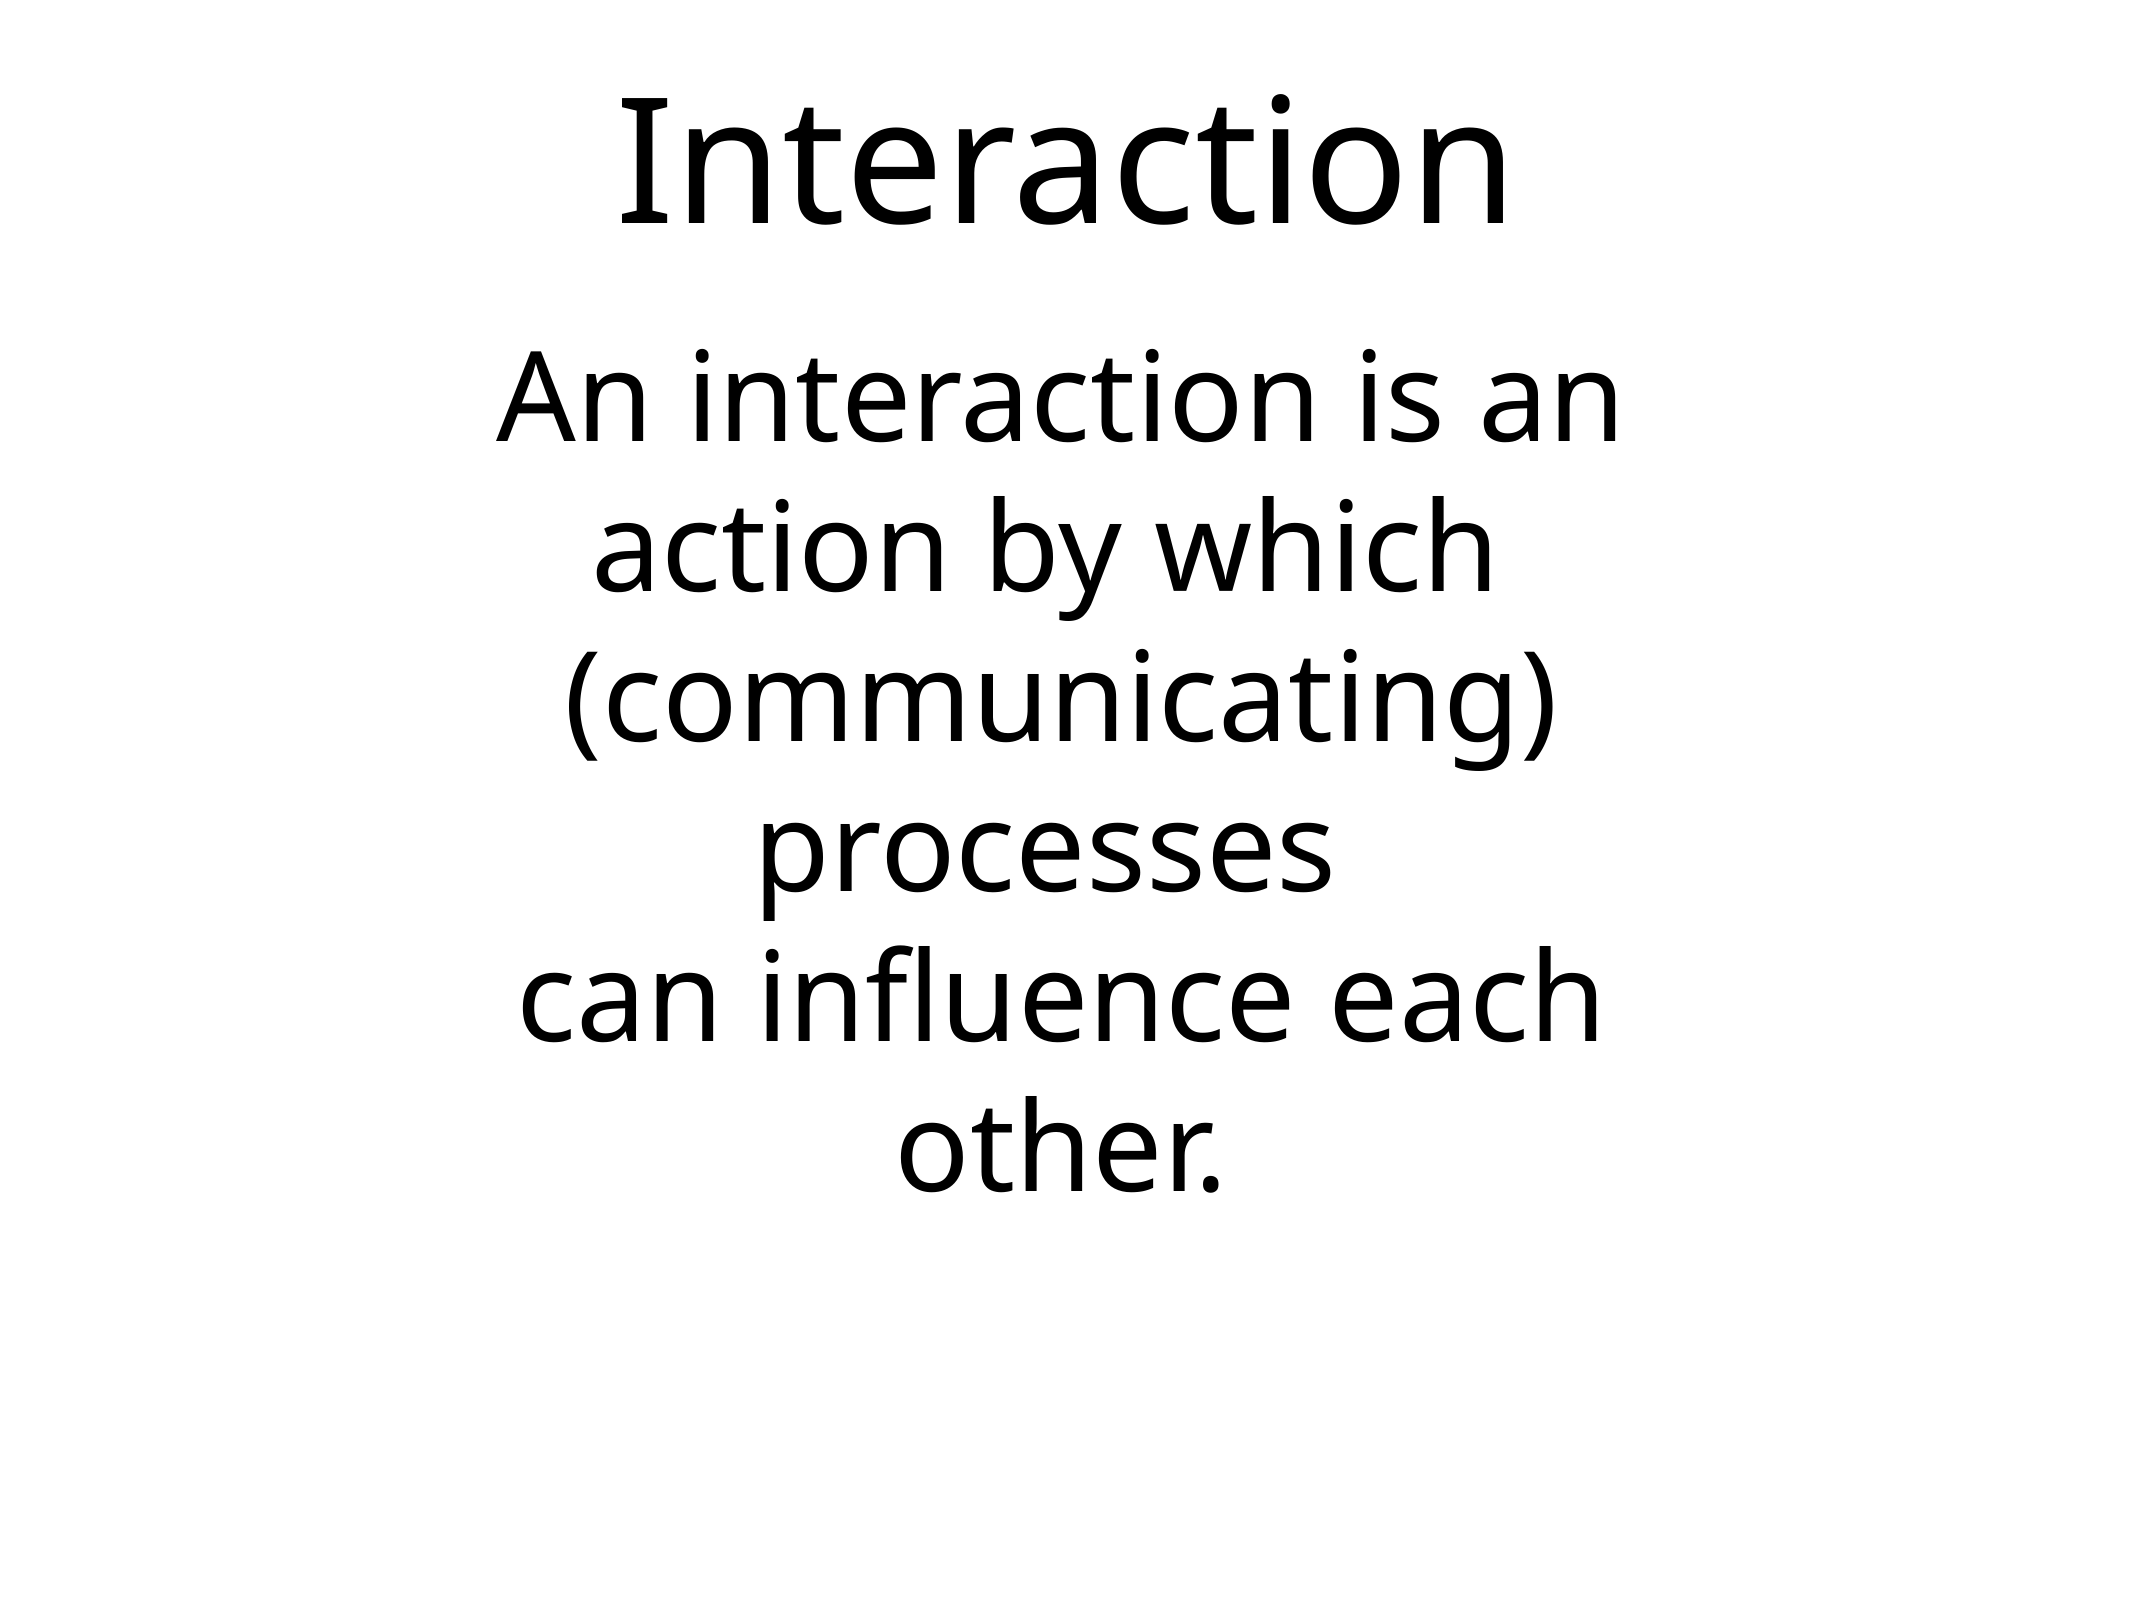

# Interaction
An interaction is an action by which
(communicating) processes
can influence each other.
3